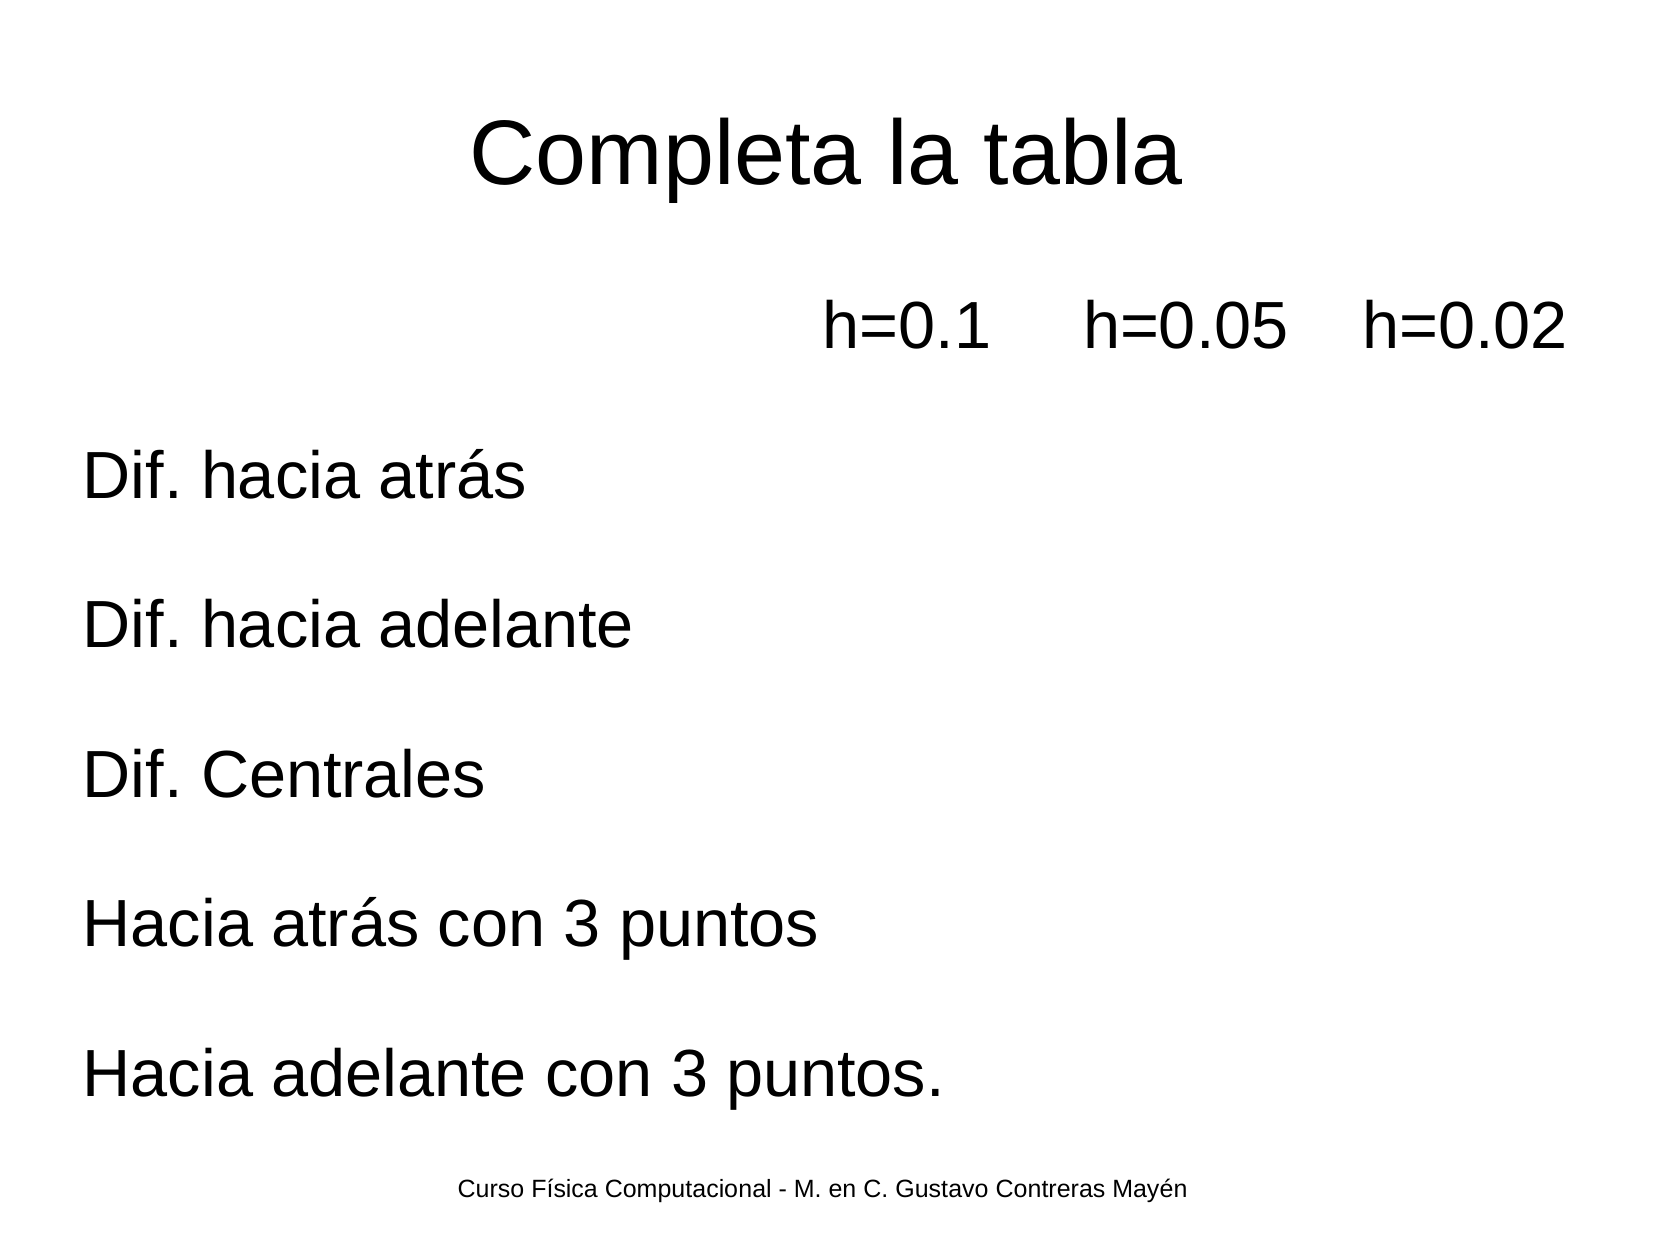

# Completa la tabla
 h=0.1 h=0.05 h=0.02
Dif. hacia atrás
Dif. hacia adelante
Dif. Centrales
Hacia atrás con 3 puntos
Hacia adelante con 3 puntos.